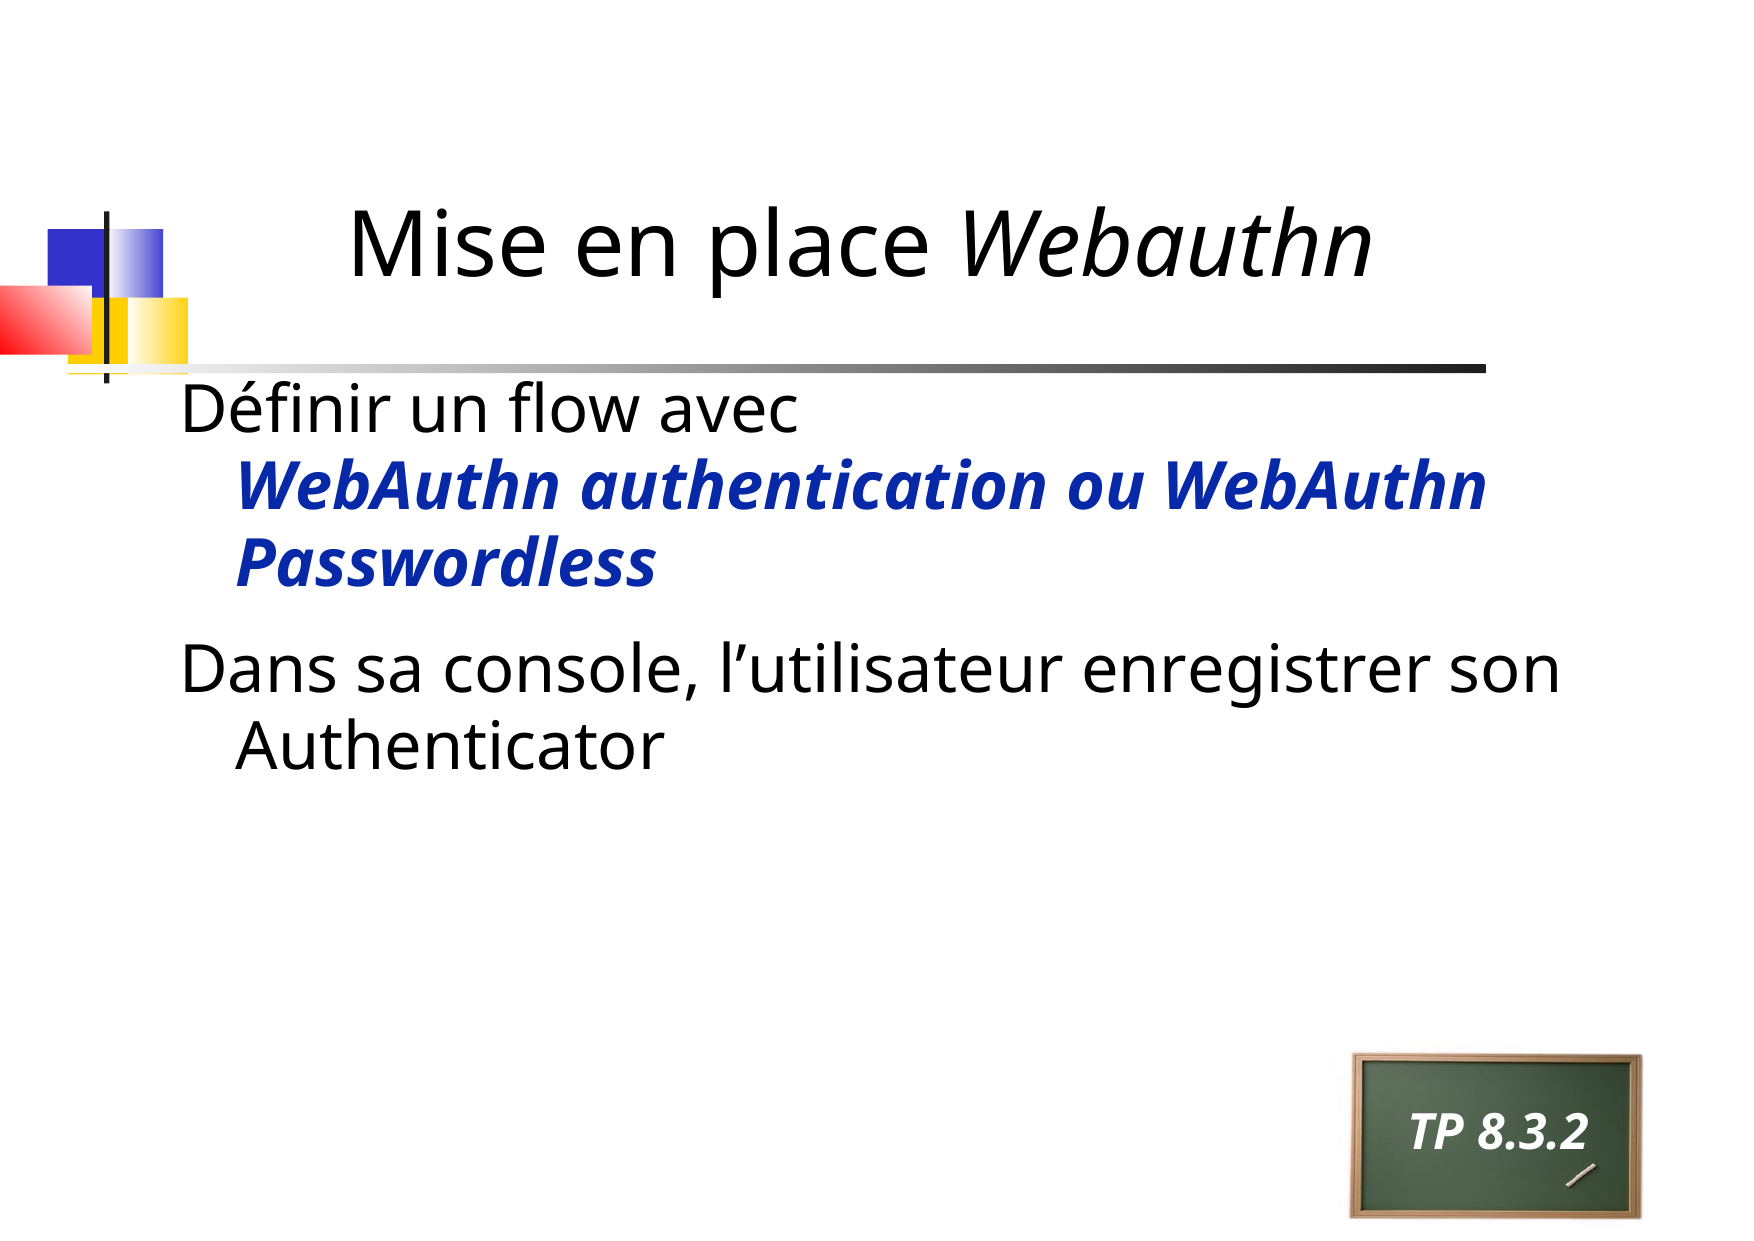

# Mise en place Webauthn
Définir un flow avec
WebAuthn authentication ou WebAuthn Passwordless
Dans sa console, l’utilisateur enregistrer son Authenticator
TP 8.3.2